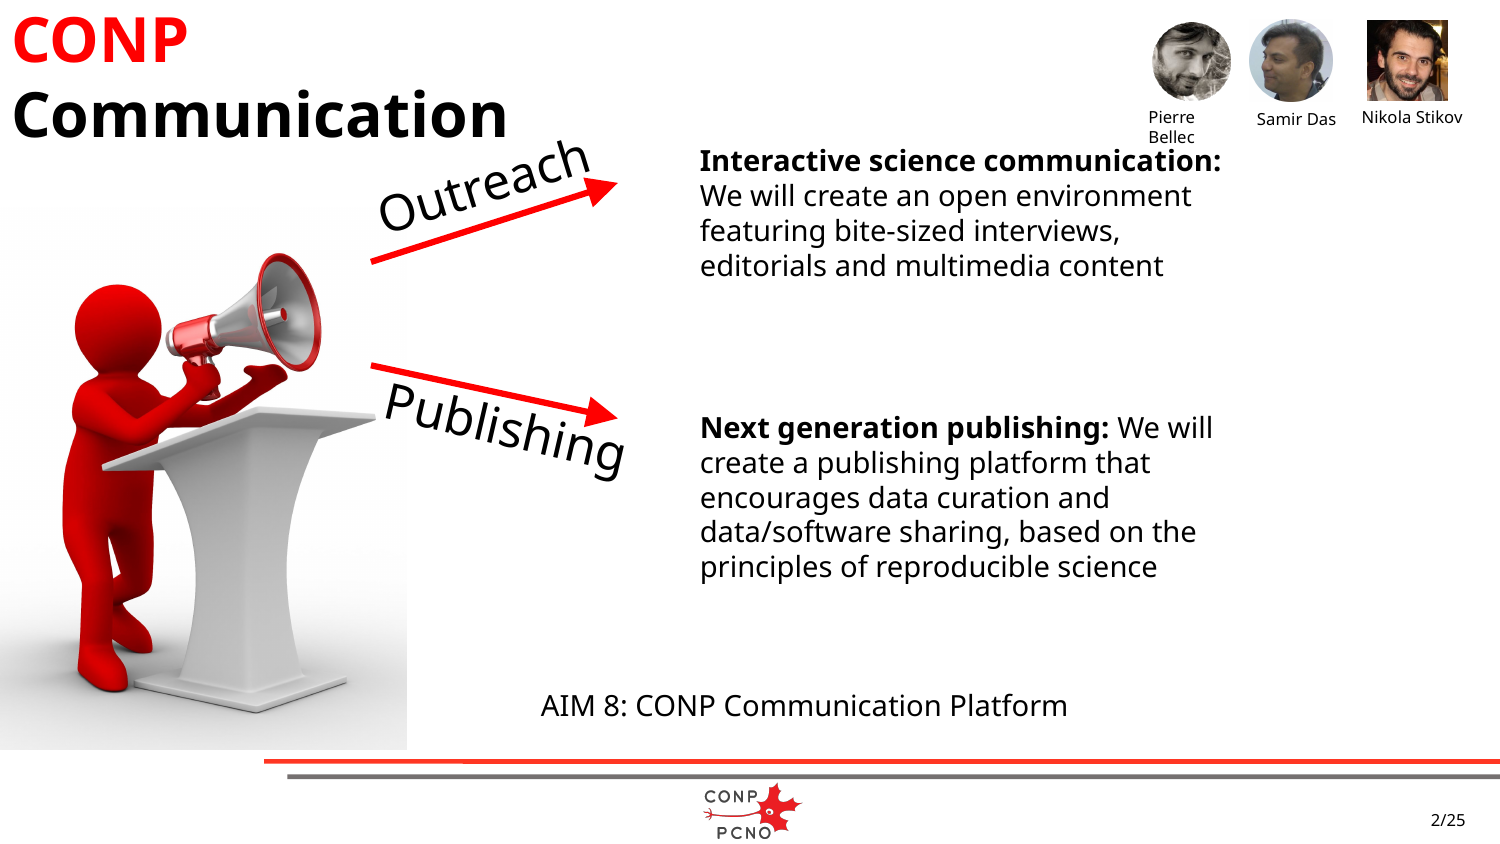

CONP
Communication
Pierre Bellec
Samir Das
Outreach
Nikola Stikov
Interactive science communication: We will create an open environment featuring bite-sized interviews, editorials and multimedia content
Publishing
Next generation publishing: We will create a publishing platform that encourages data curation and data/software sharing, based on the principles of reproducible science
AIM 8: CONP Communication Platform